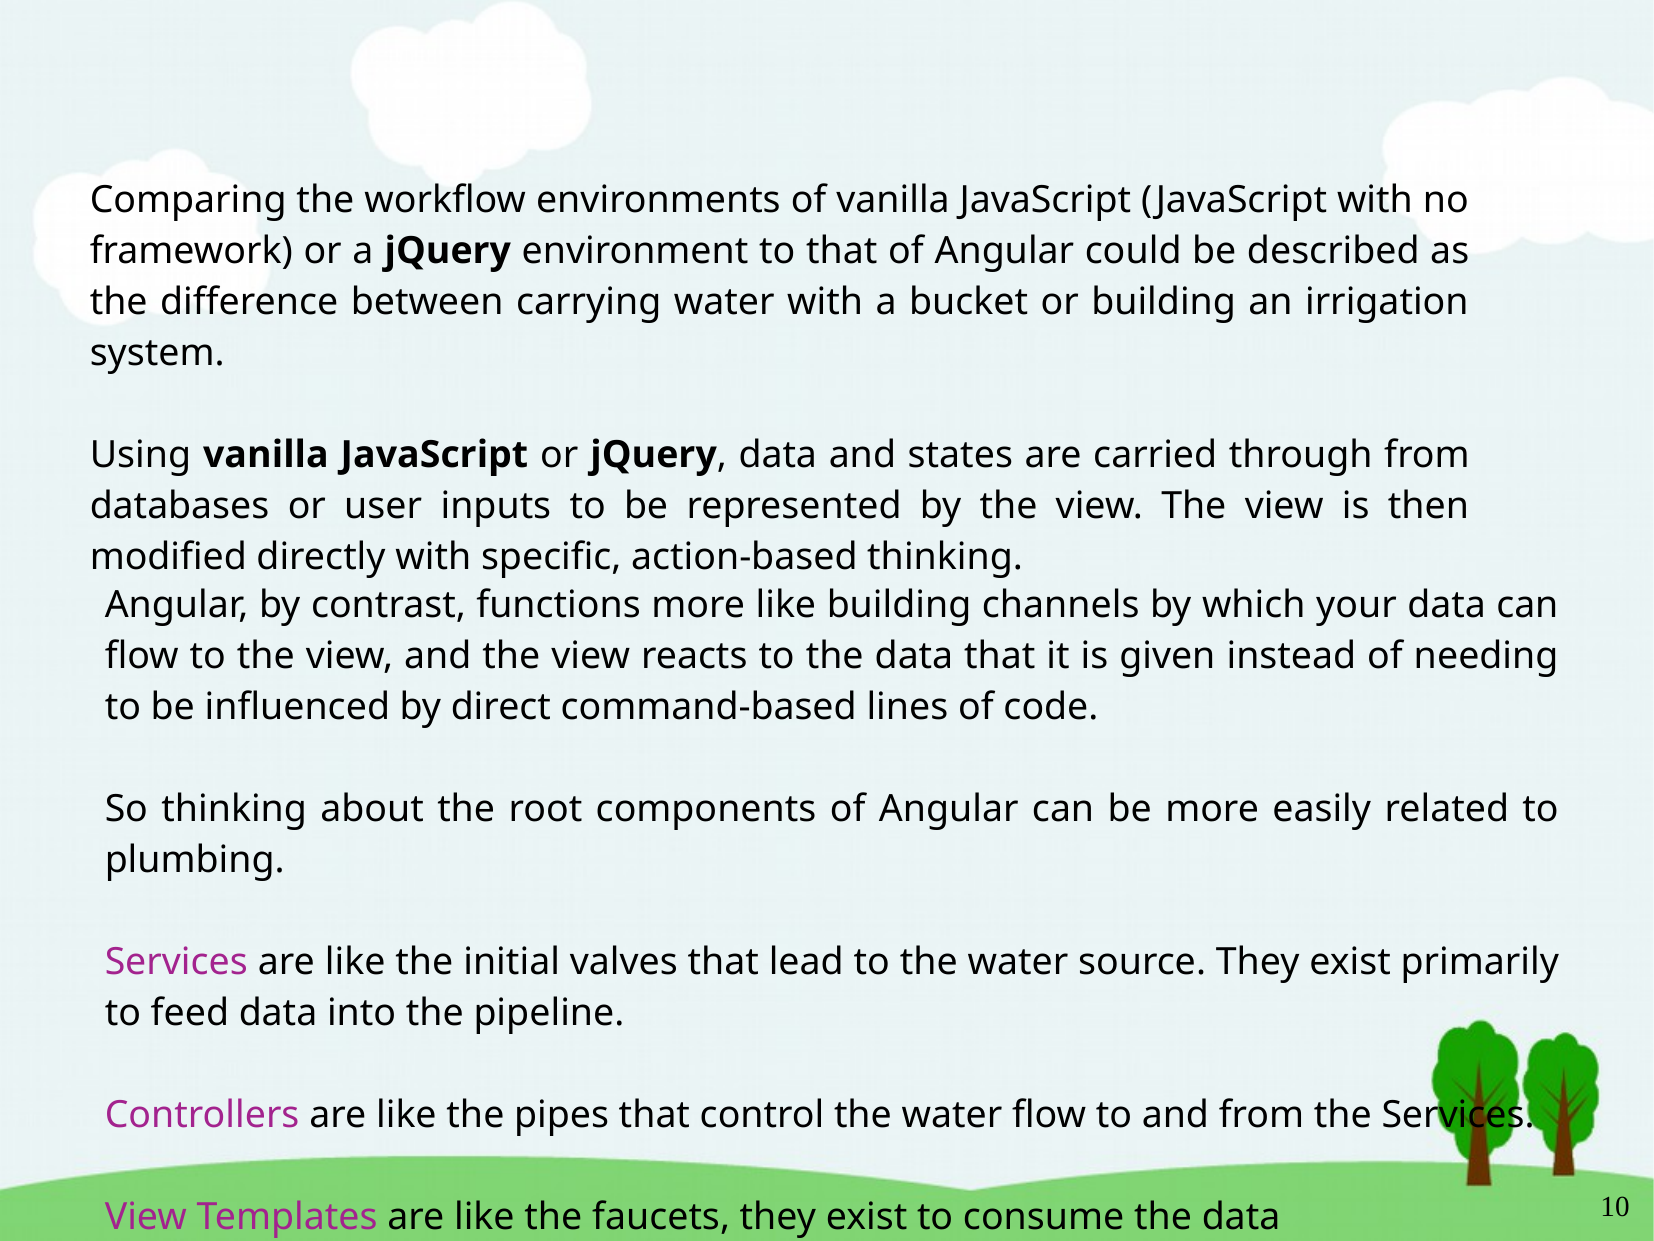

Comparing the workflow environments of vanilla JavaScript (JavaScript with no framework) or a jQuery environment to that of Angular could be described as the difference between carrying water with a bucket or building an irrigation system.
Using vanilla JavaScript or jQuery, data and states are carried through from databases or user inputs to be represented by the view. The view is then modified directly with specific, action-based thinking.
Angular, by contrast, functions more like building channels by which your data can flow to the view, and the view reacts to the data that it is given instead of needing to be influenced by direct command-based lines of code.
So thinking about the root components of Angular can be more easily related to plumbing.
Services are like the initial valves that lead to the water source. They exist primarily to feed data into the pipeline.
Controllers are like the pipes that control the water flow to and from the Services.
View Templates are like the faucets, they exist to consume the data
and react accordingly.
10